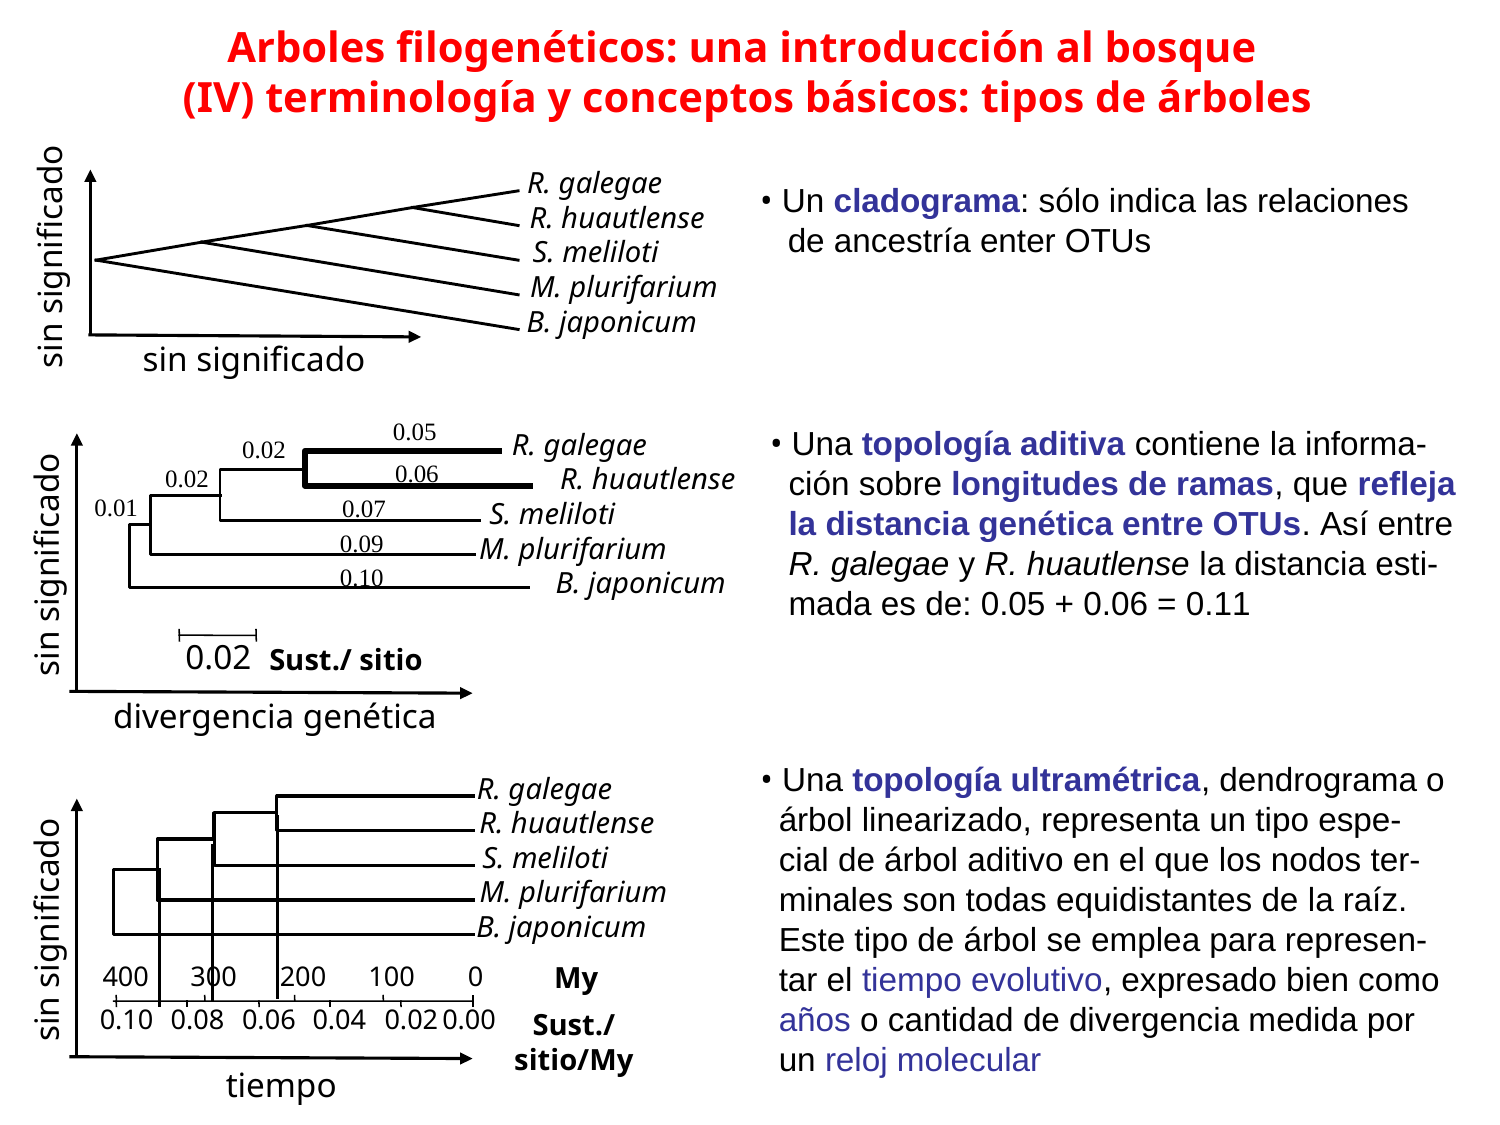

Arboles filogenéticos: una introducción al bosque
(IV) terminología y conceptos básicos: tipos de árboles
 R. galegae
 R. huautlense
 S. meliloti
 M. plurifarium
 B. japonicum
sin significado
sin significado
 Un cladograma: sólo indica las relaciones
 de ancestría enter OTUs
 Una topología aditiva contiene la informa-
 ción sobre longitudes de ramas, que refleja
 la distancia genética entre OTUs. Así entre
 R. galegae y R. huautlense la distancia esti-
 mada es de: 0.05 + 0.06 = 0.11
0.05
 R. galegae
0.02
0.06
 R. huautlense
0.02
0.01
0.07
 S. meliloti
0.09
 M. plurifarium
0.10
 B. japonicum
0.02
Sust./ sitio
sin significado
divergencia genética
 Una topología ultramétrica, dendrograma o
 árbol linearizado, representa un tipo espe-
 cial de árbol aditivo en el que los nodos ter-
 minales son todas equidistantes de la raíz.
 Este tipo de árbol se emplea para represen-
 tar el tiempo evolutivo, expresado bien como
 años o cantidad de divergencia medida por
 un reloj molecular
 R. galegae
400
300
200
100
0
0.10
0.08
0.06
0.04
0.02
 R. huautlense
 S. meliloti
 M. plurifarium
sin significado
 B. japonicum
My
0.00
Sust./
sitio/My
tiempo